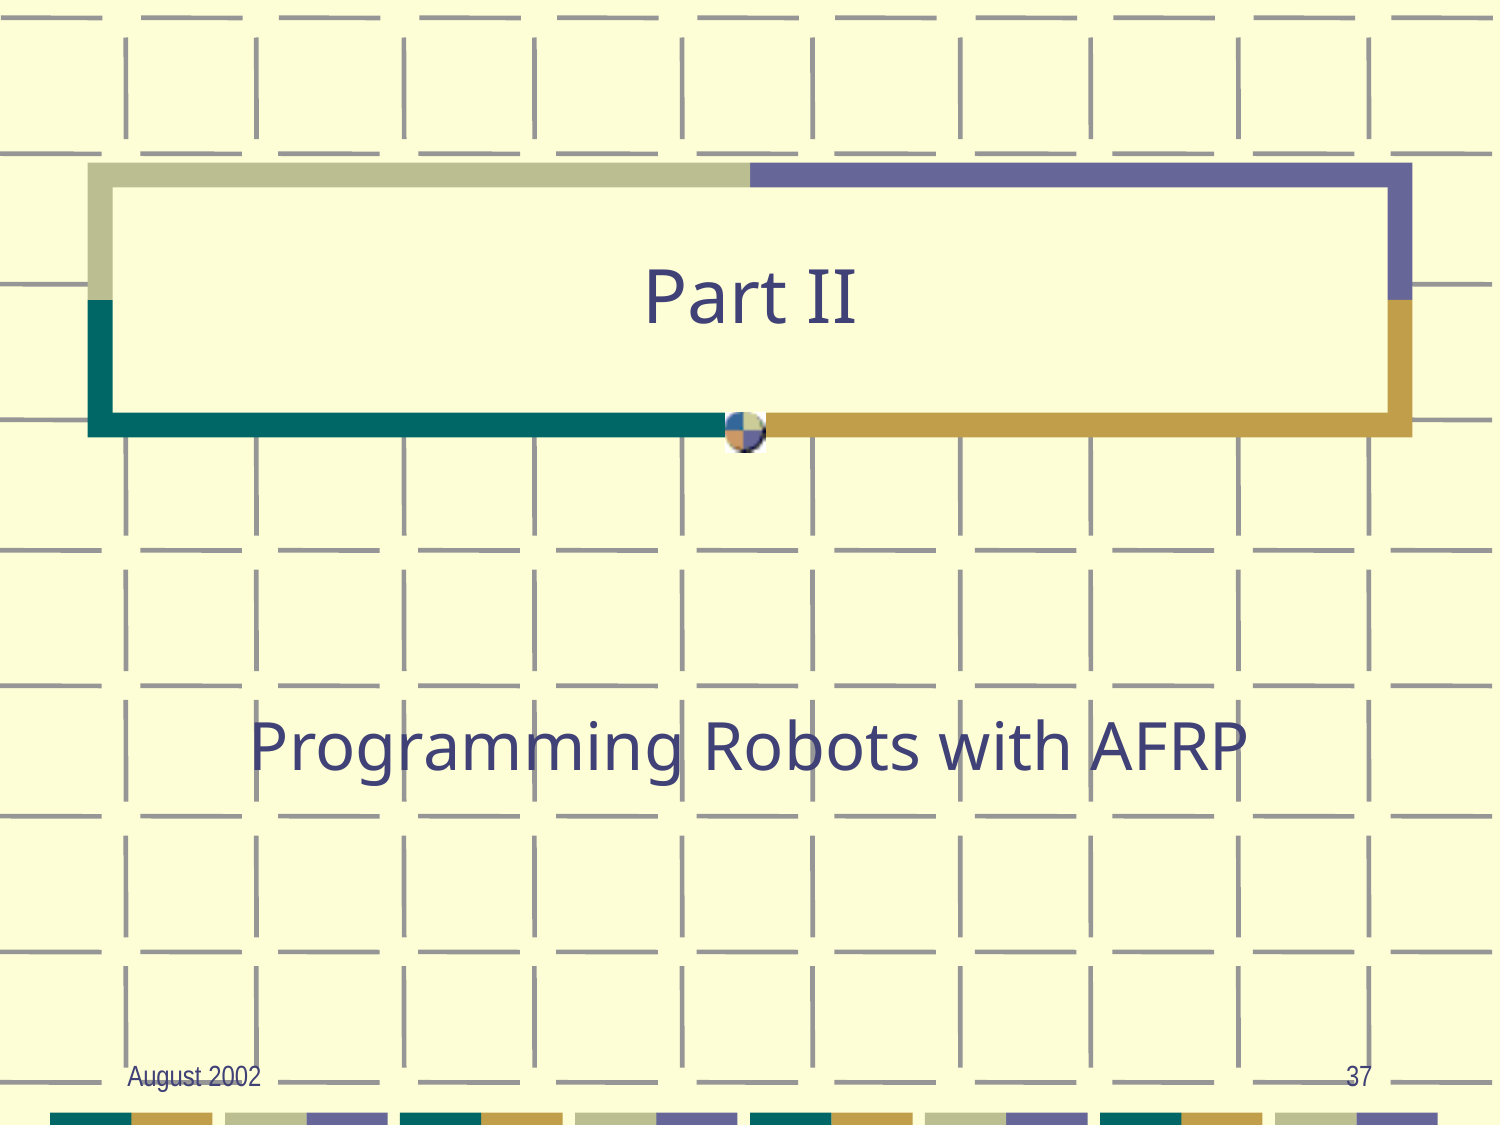

# Part II
Programming Robots with AFRP
August 2002
37